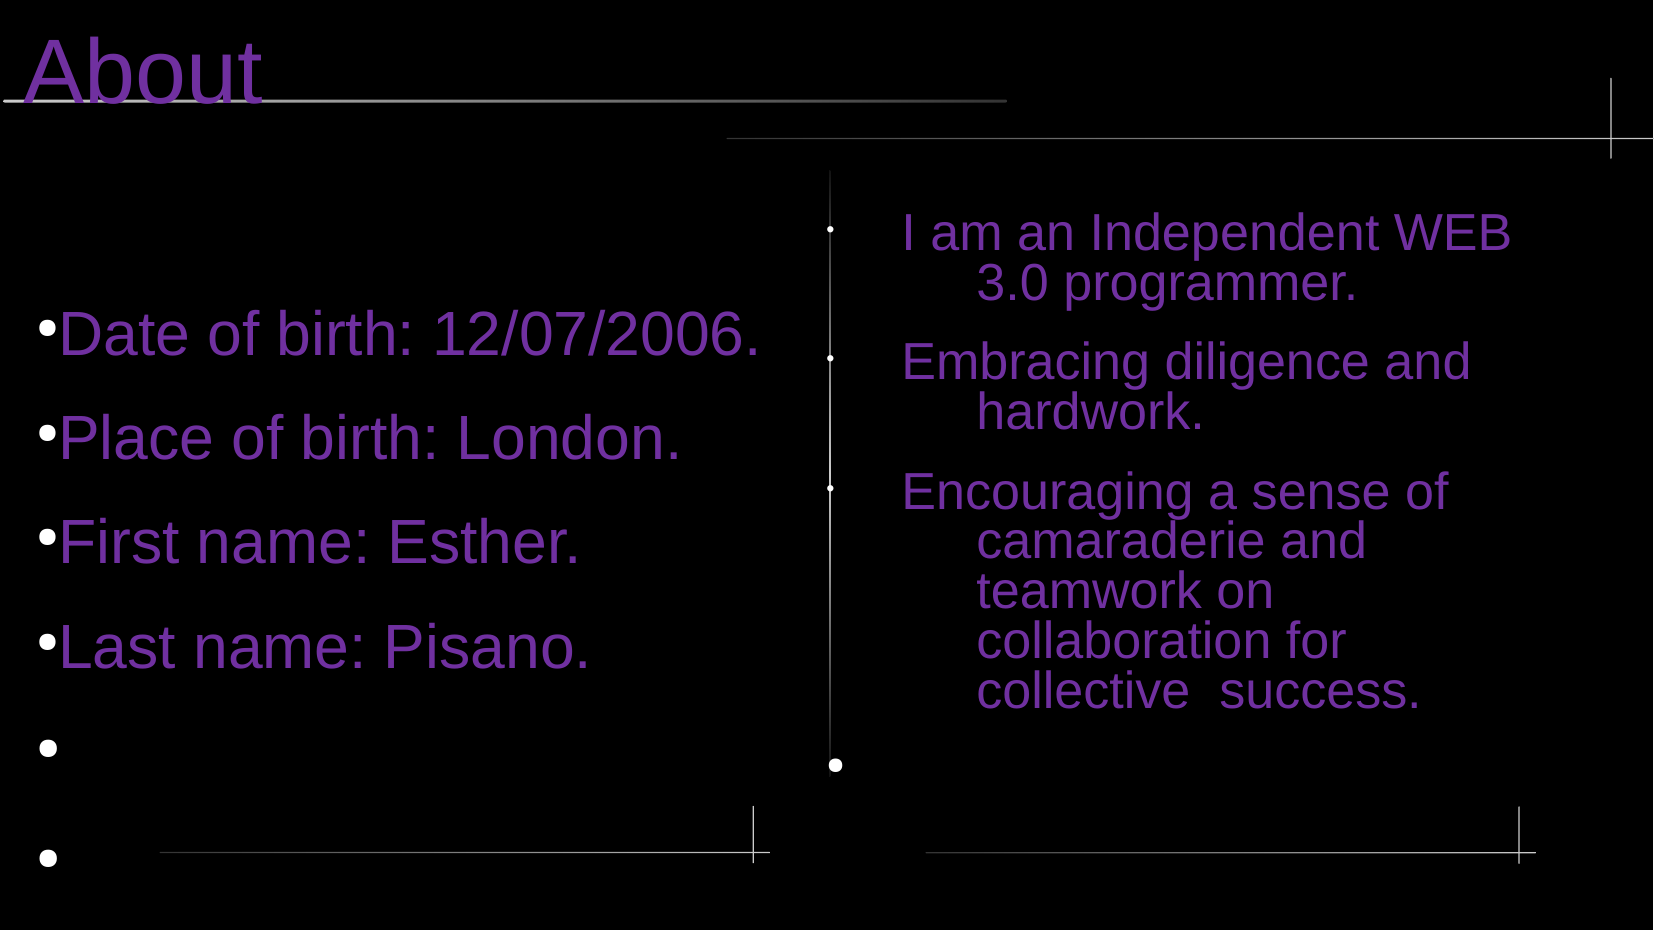

# About
Date of birth: 12/07/2006.
Place of birth: London.
First name: Esther.
Last name: Pisano.
I am an Independent WEB 3.0 programmer.
Embracing diligence and hardwork.
Encouraging a sense of camaraderie and teamwork on collaboration for collective success.